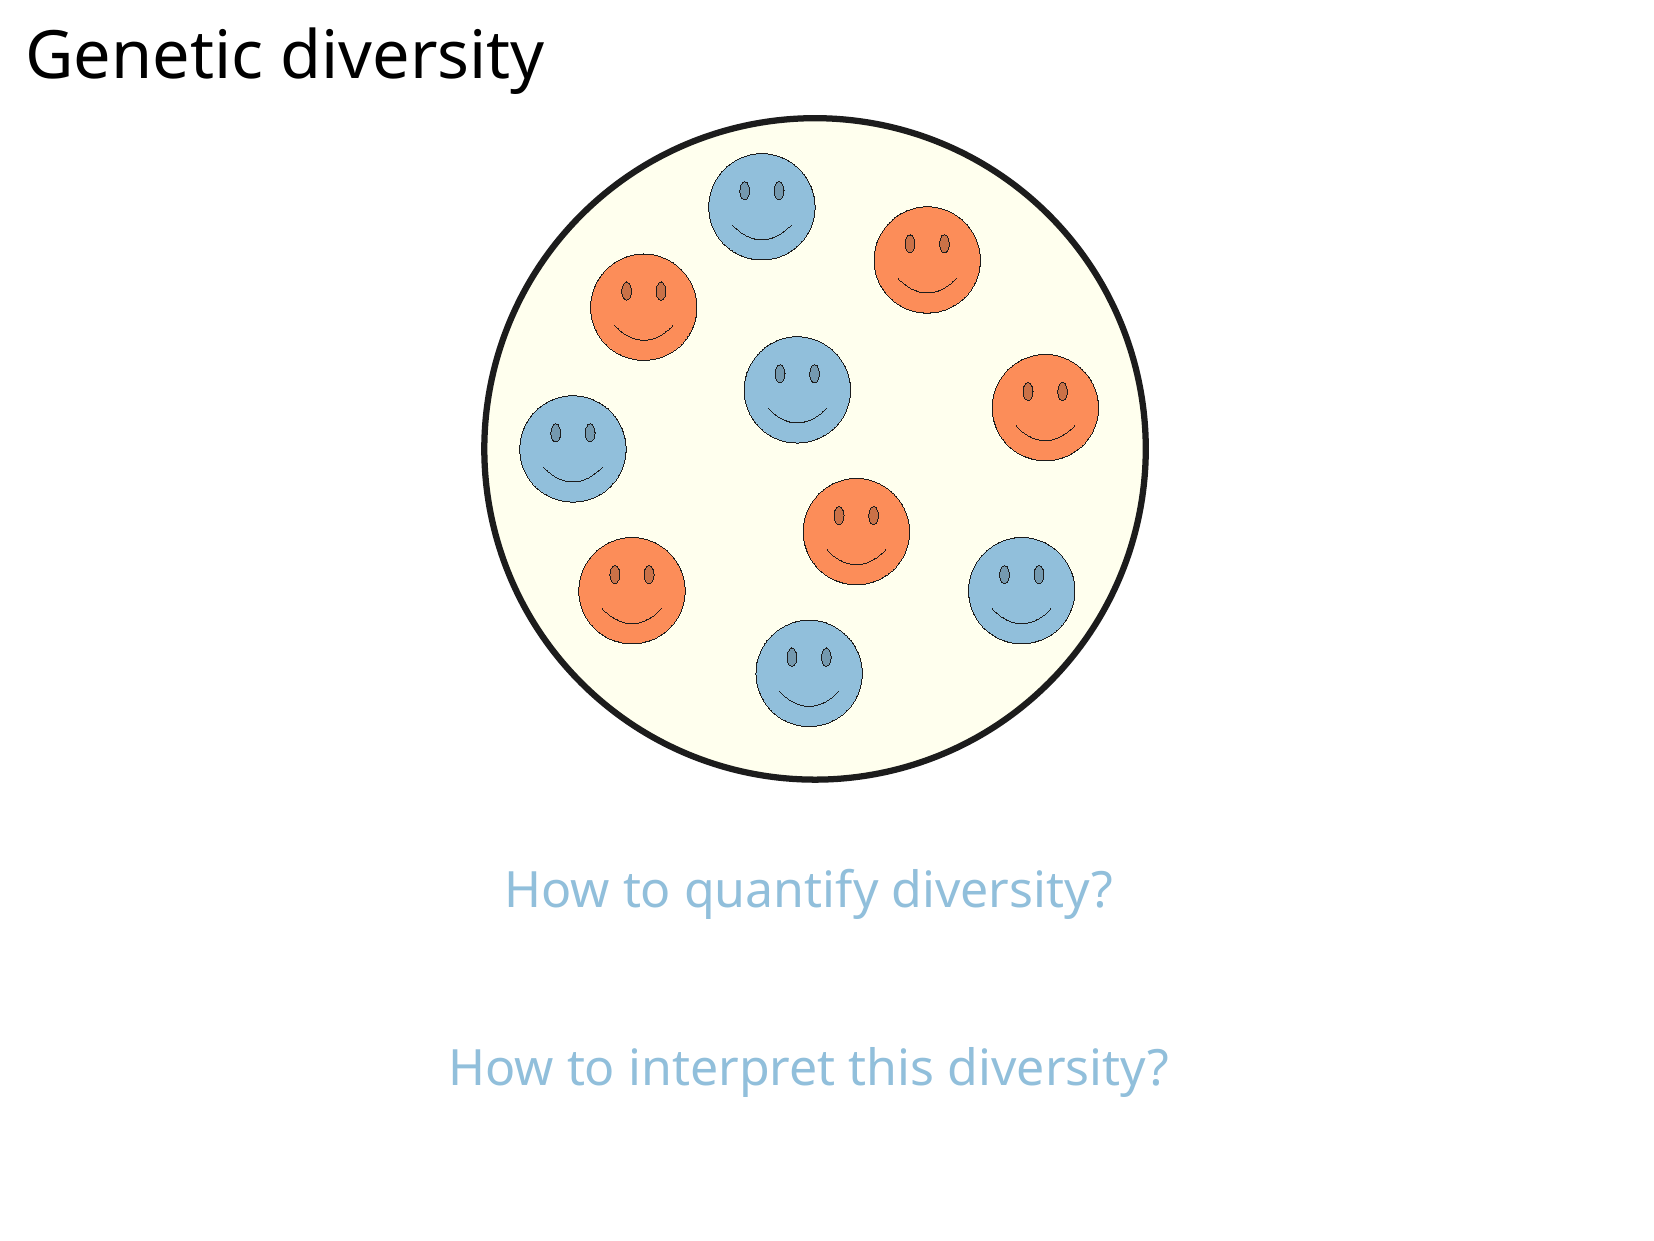

Genetic diversity
How to quantify diversity?
How to interpret this diversity?